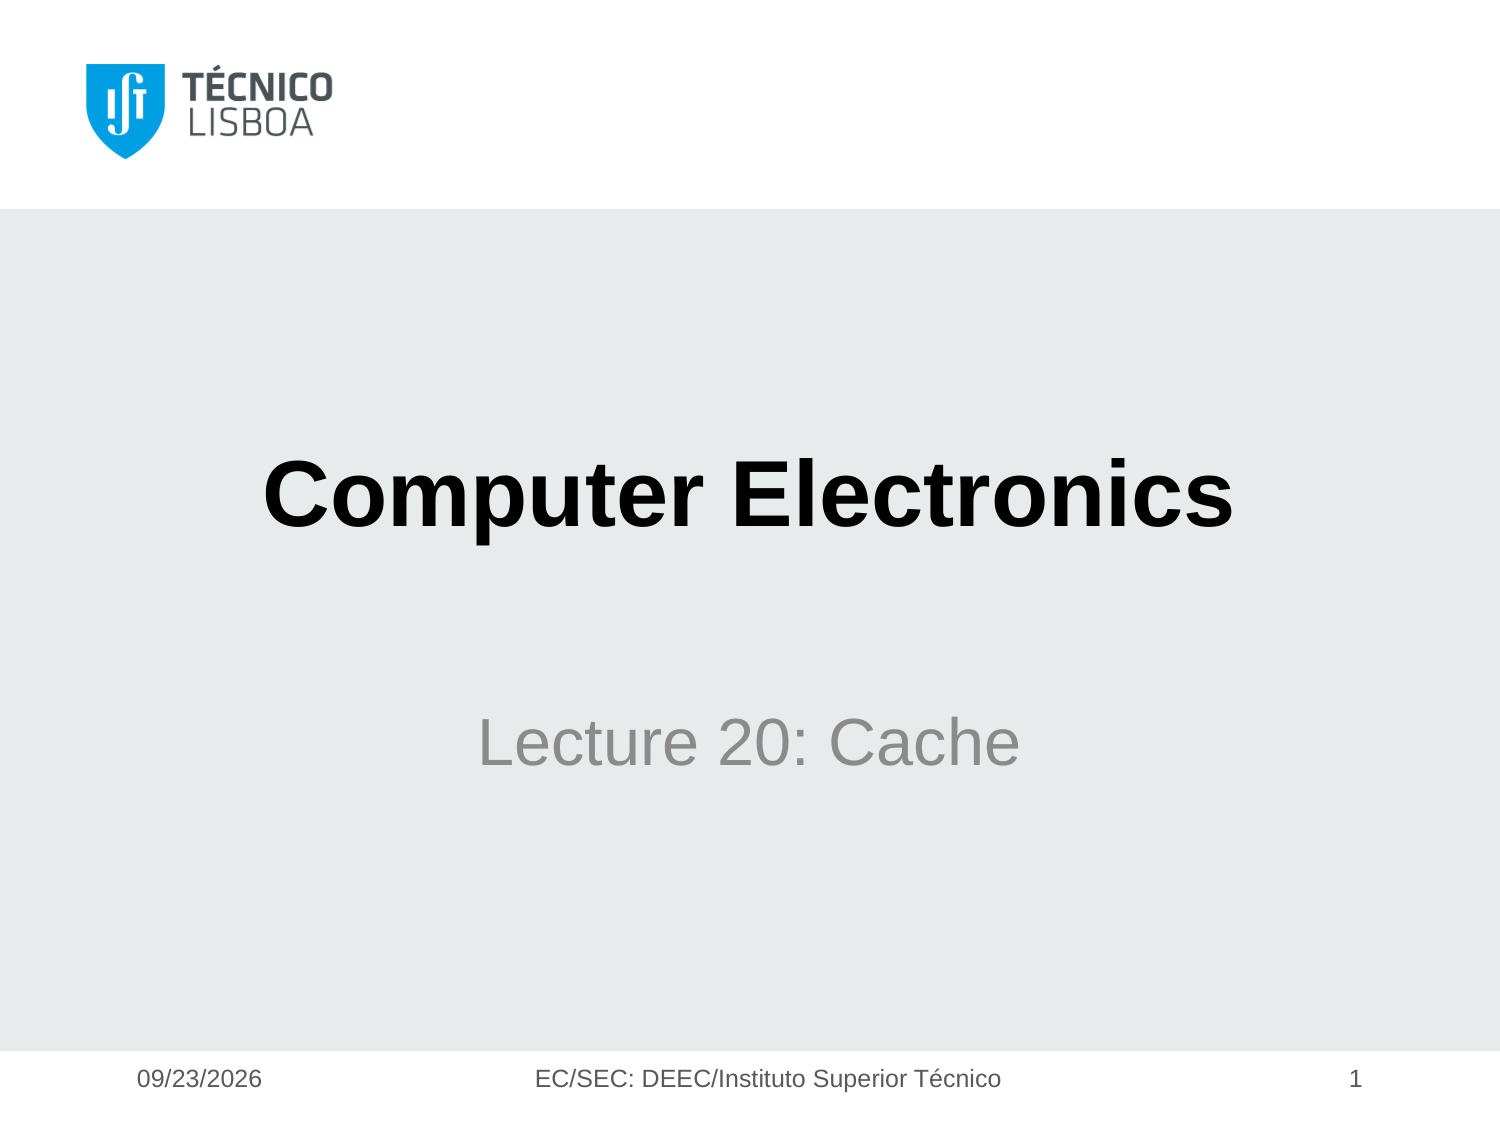

Computer Electronics
# Lecture 20: Cache
EC/SEC: DEEC/Instituto Superior Técnico
1